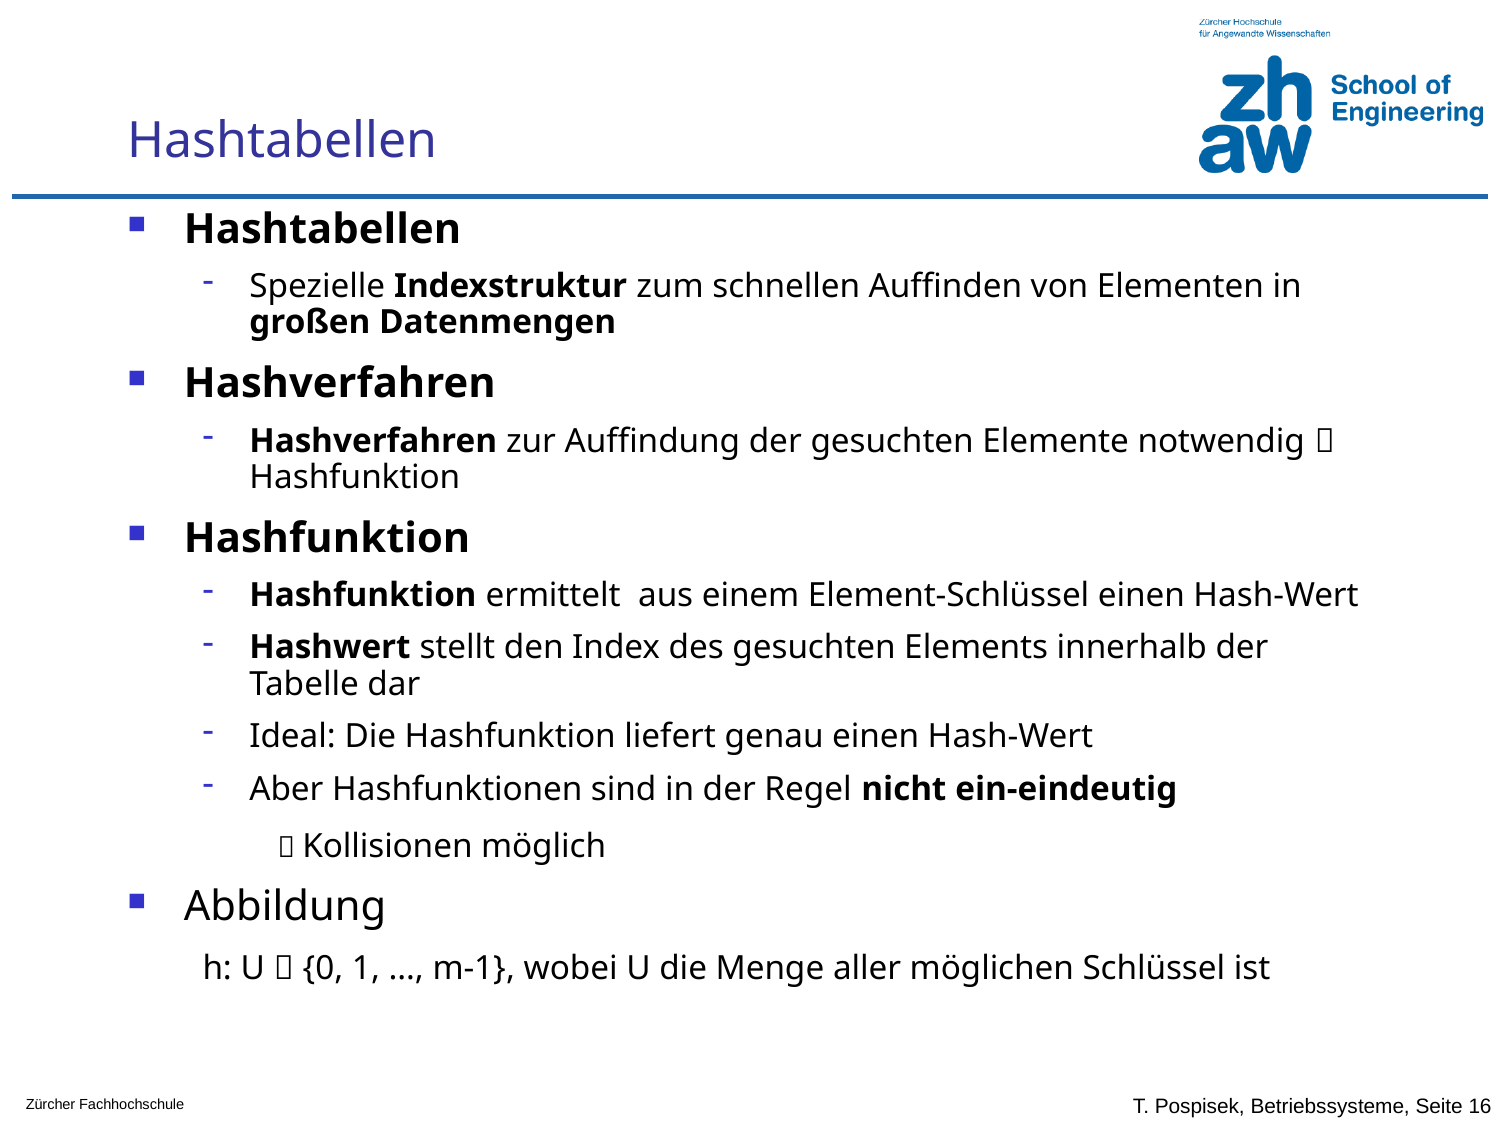

# Hashtabellen
Hashtabellen
Spezielle Indexstruktur zum schnellen Auffinden von Elementen in großen Datenmengen
Hashverfahren
Hashverfahren zur Auffindung der gesuchten Elemente notwendig  Hashfunktion
Hashfunktion
Hashfunktion ermittelt aus einem Element-Schlüssel einen Hash-Wert
Hashwert stellt den Index des gesuchten Elements innerhalb der Tabelle dar
Ideal: Die Hashfunktion liefert genau einen Hash-Wert
Aber Hashfunktionen sind in der Regel nicht ein-eindeutig
 Kollisionen möglich
Abbildung
h: U  {0, 1, …, m-1}, wobei U die Menge aller möglichen Schlüssel ist